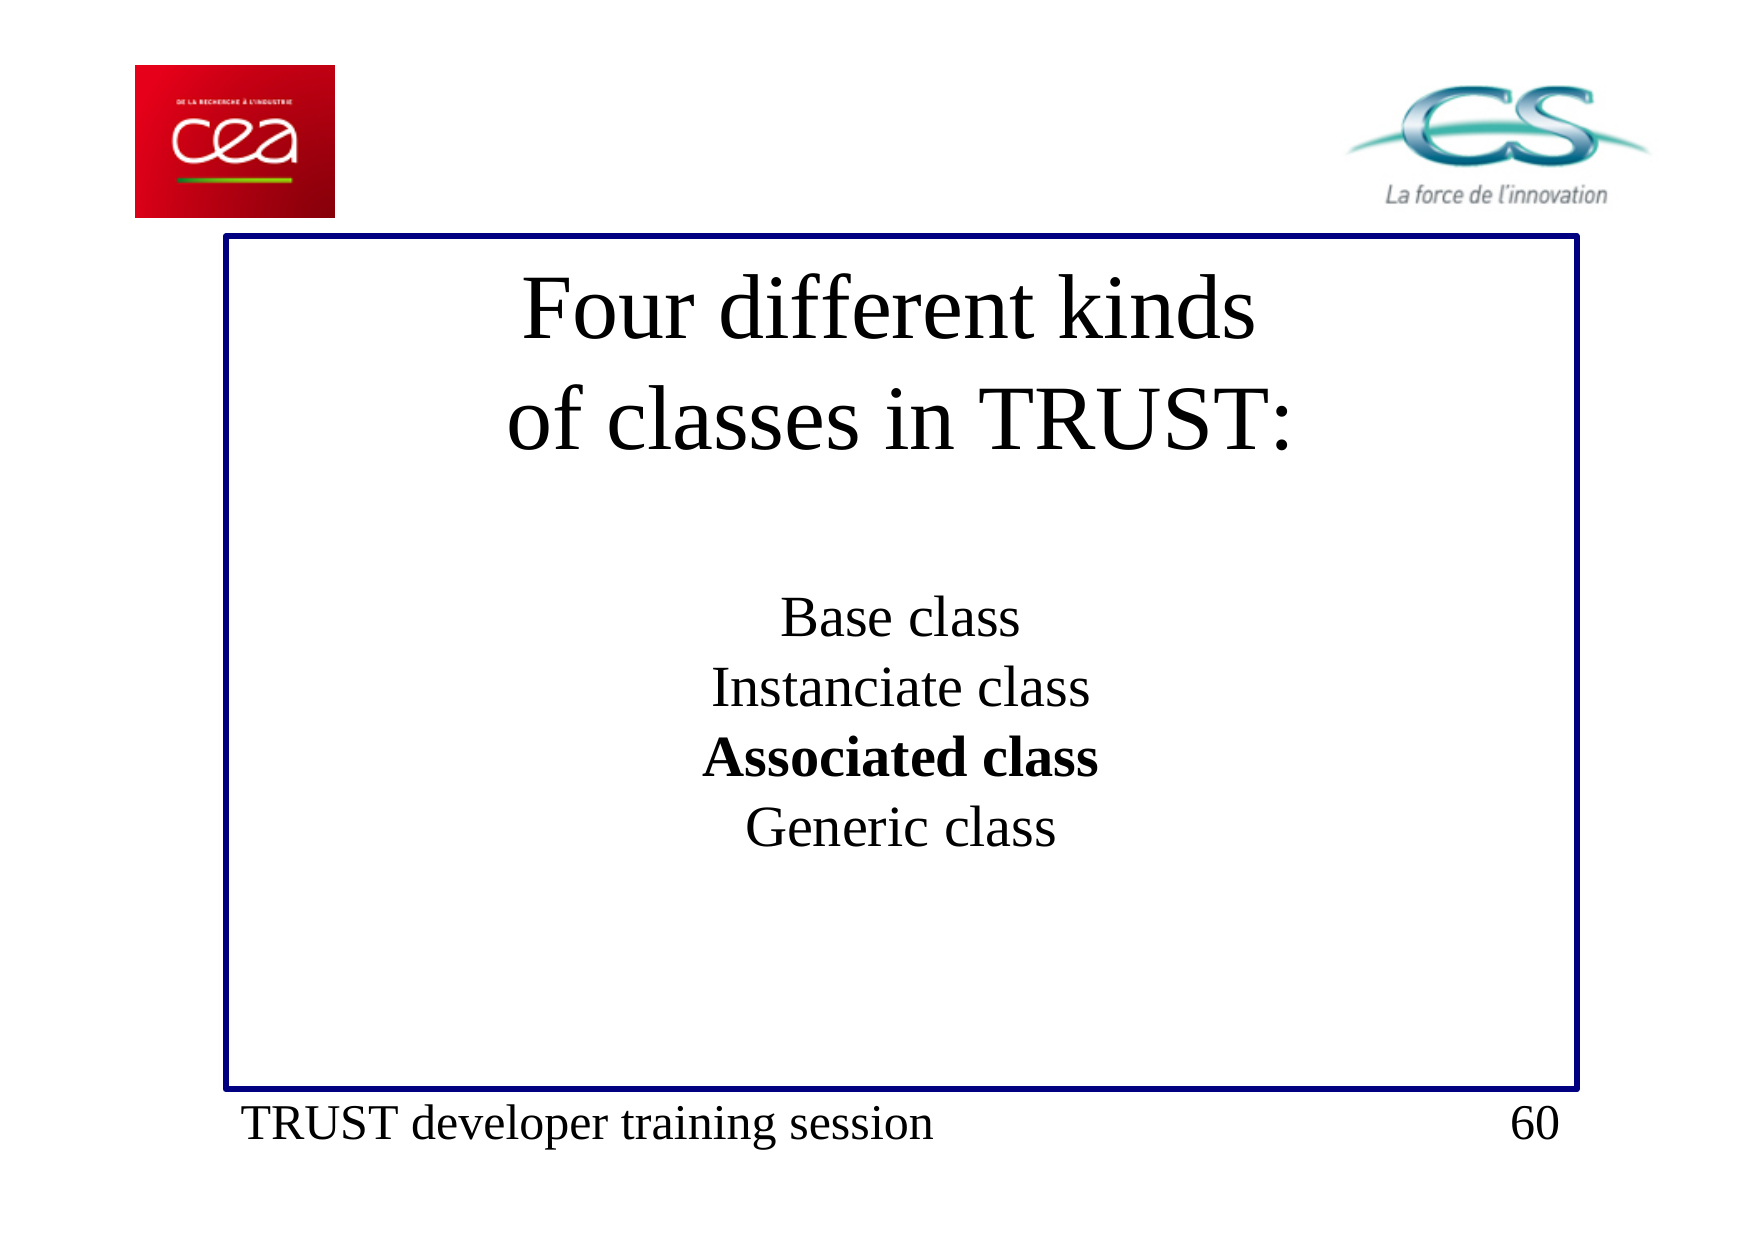

# Four different kinds of classes in TRUST: Base class Instanciate class Associated class Generic class
TRUST developer training session
60